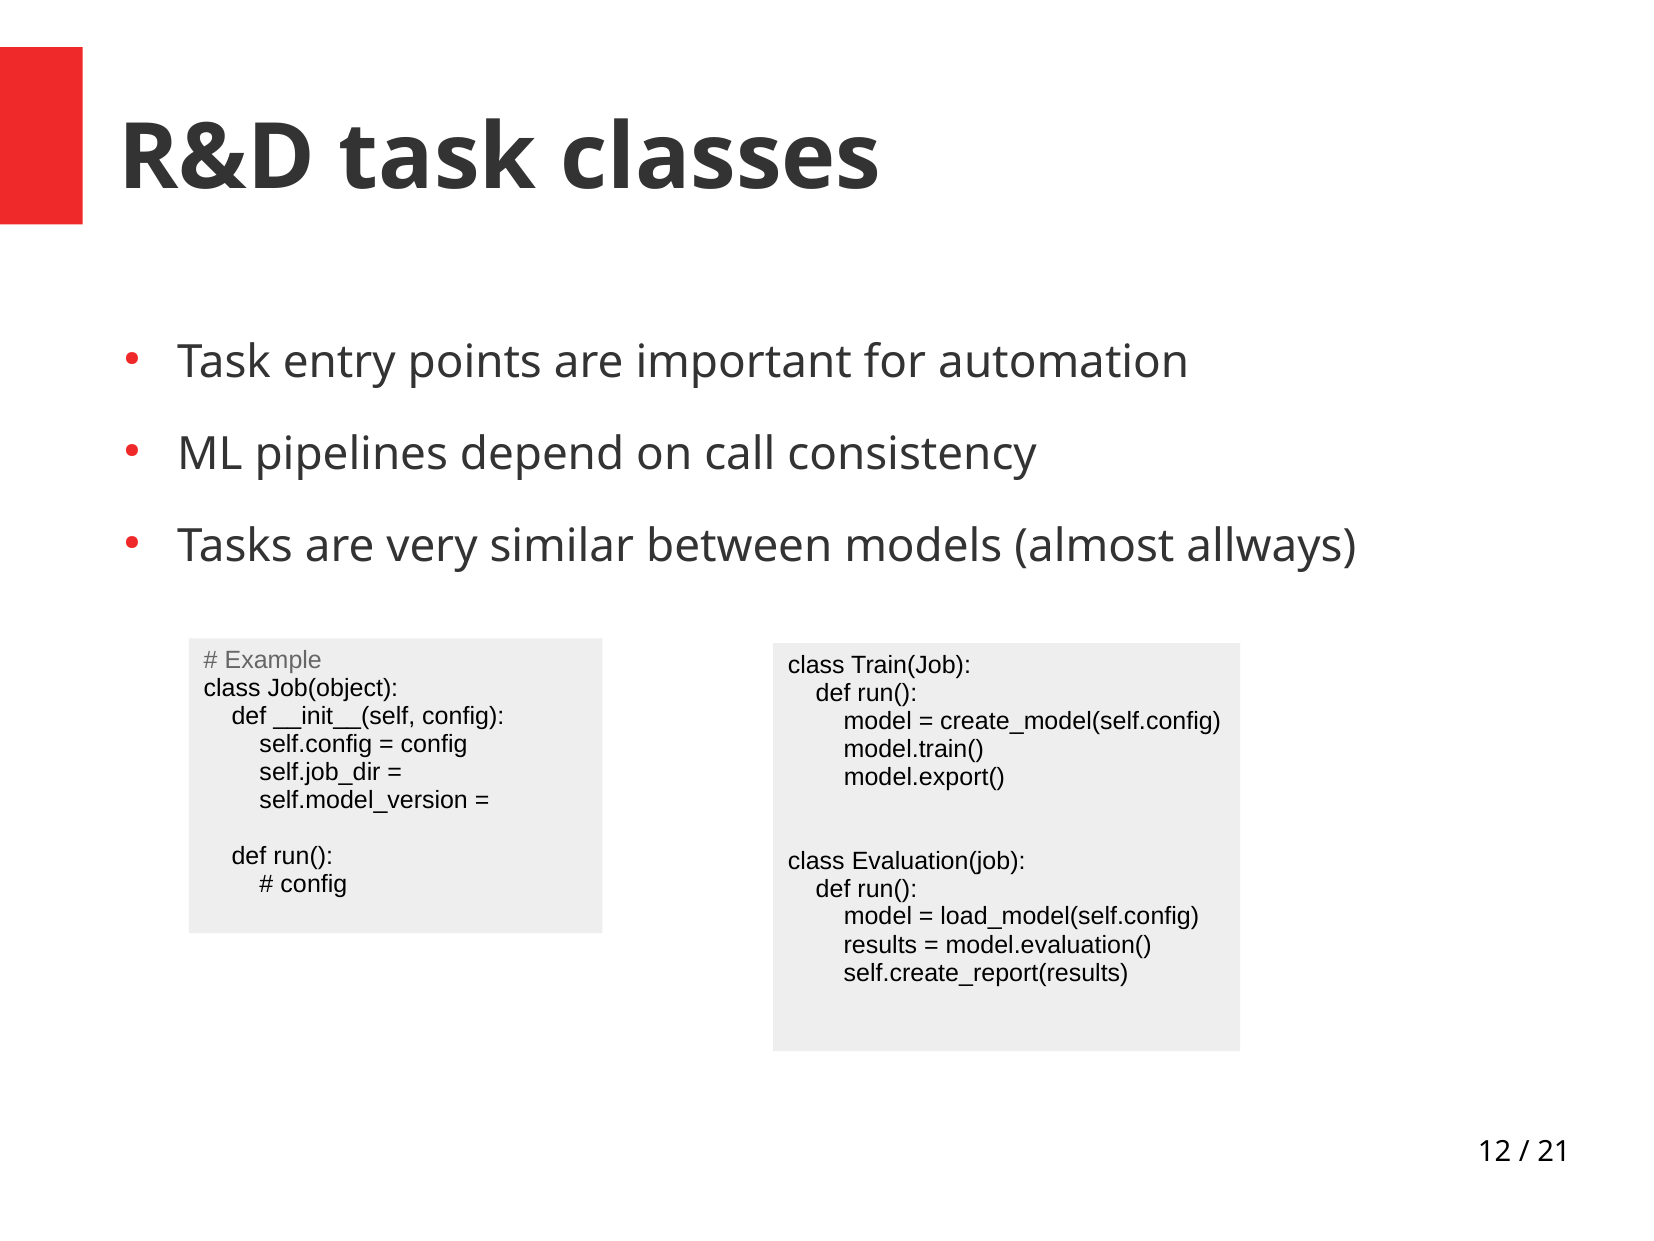

# R&D task classes
Task entry points are important for automation
ML pipelines depend on call consistency
Tasks are very similar between models (almost allways)
# Example
class Job(object):
 def __init__(self, config):
 self.config = config
 self.job_dir =
 self.model_version =
 def run():
 # config
class Train(Job):
 def run():
 model = create_model(self.config)
 model.train()
 model.export()
class Evaluation(job):
 def run():
 model = load_model(self.config)
 results = model.evaluation()
 self.create_report(results)
12